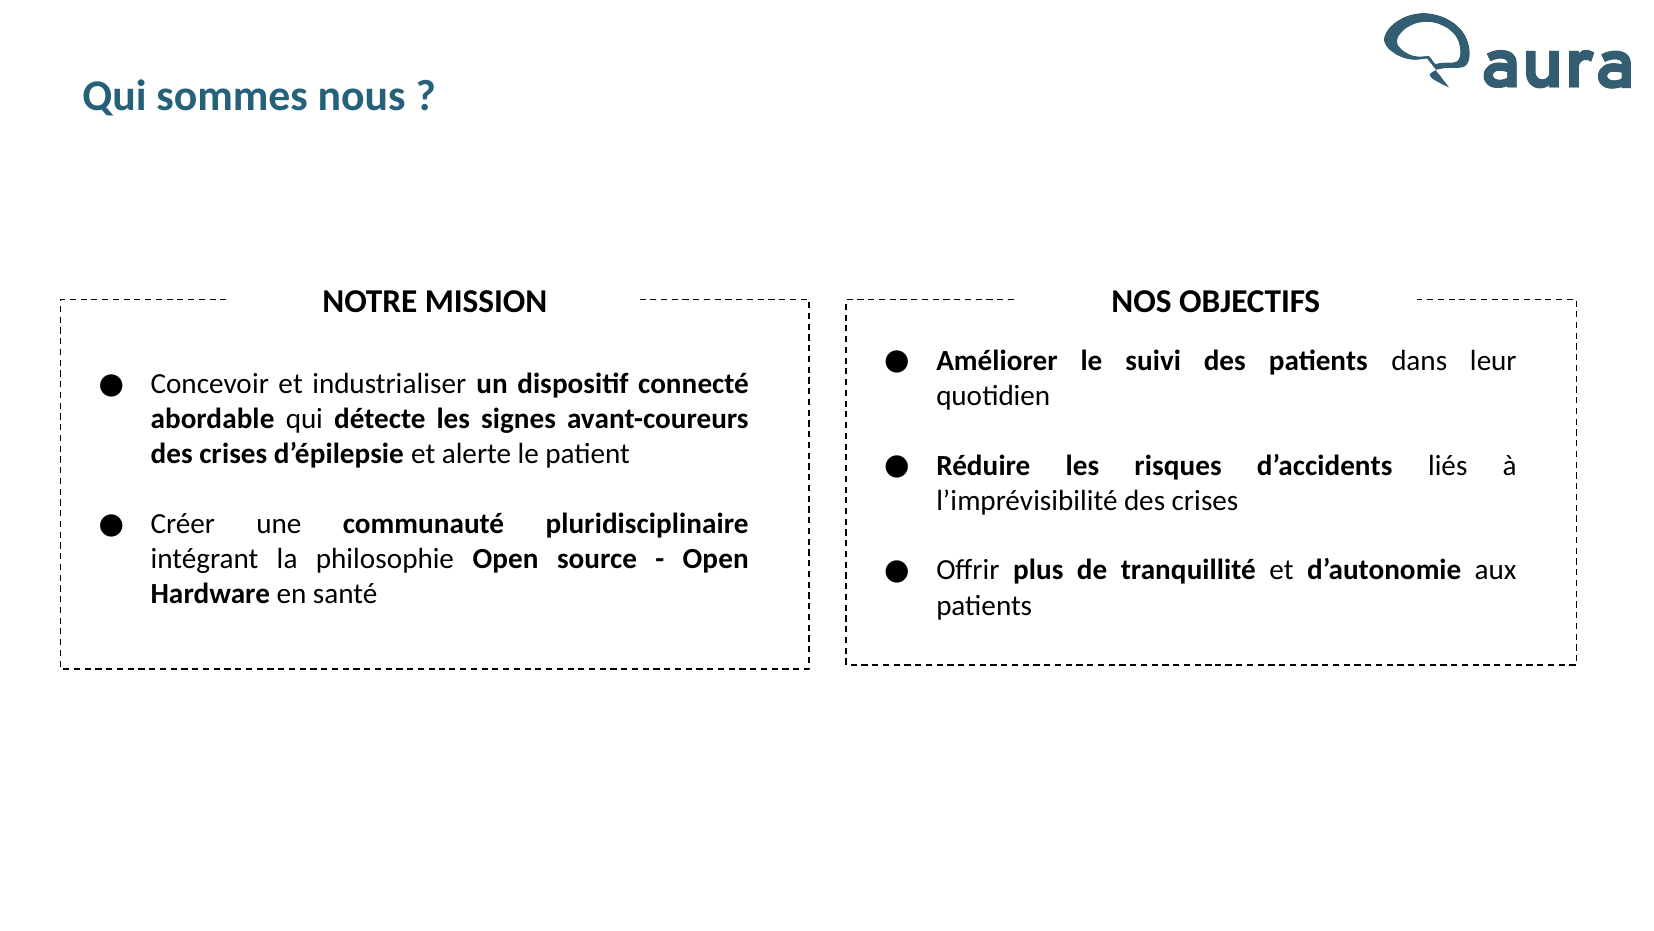

Qui sommes nous ?
NOTRE MISSION
NOS OBJECTIFS
Concevoir et industrialiser un dispositif connecté abordable qui détecte les signes avant-coureurs des crises d’épilepsie et alerte le patient
Créer une communauté pluridisciplinaire intégrant la philosophie Open source - Open Hardware en santé
Améliorer le suivi des patients dans leur quotidien
Réduire les risques d’accidents liés à l’imprévisibilité des crises
Offrir plus de tranquillité et d’autonomie aux patients